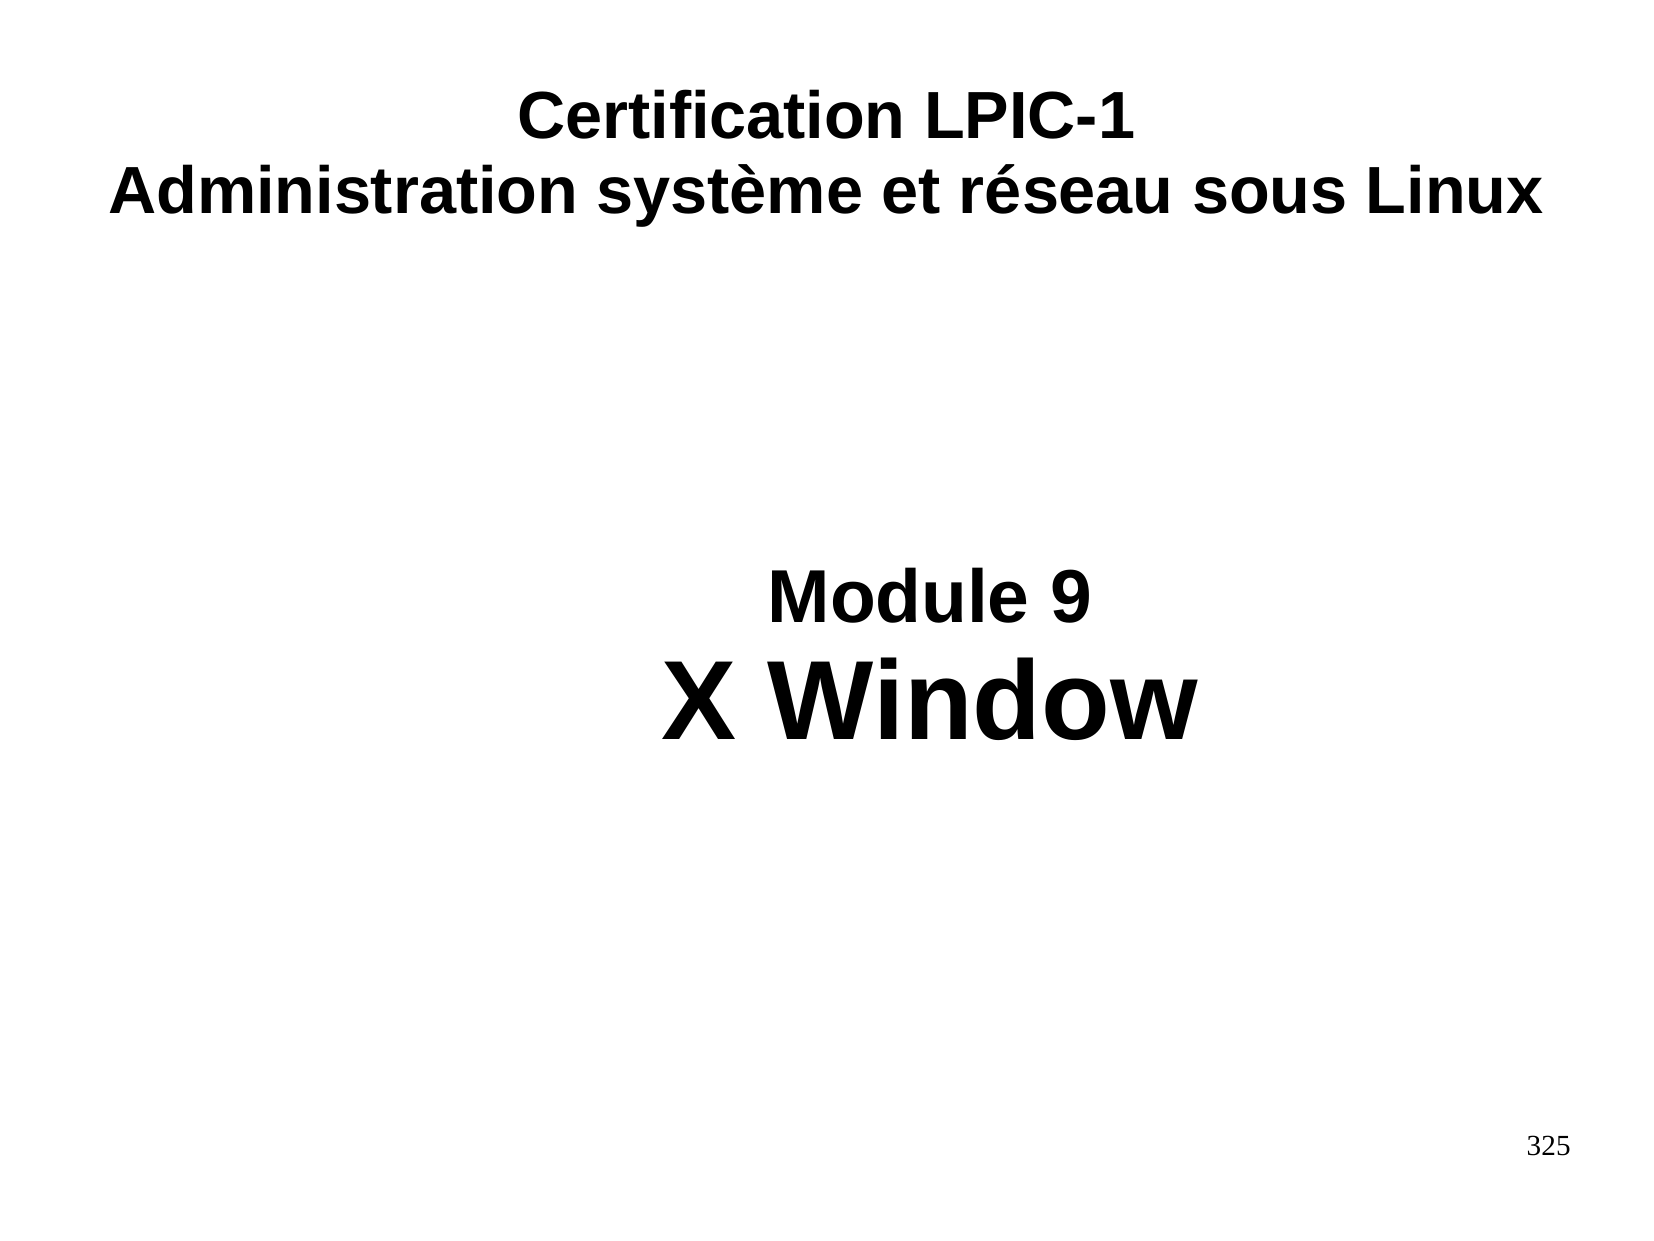

# Certification LPIC-1 Administration système et réseau sous Linux
Module 9
X Window
325